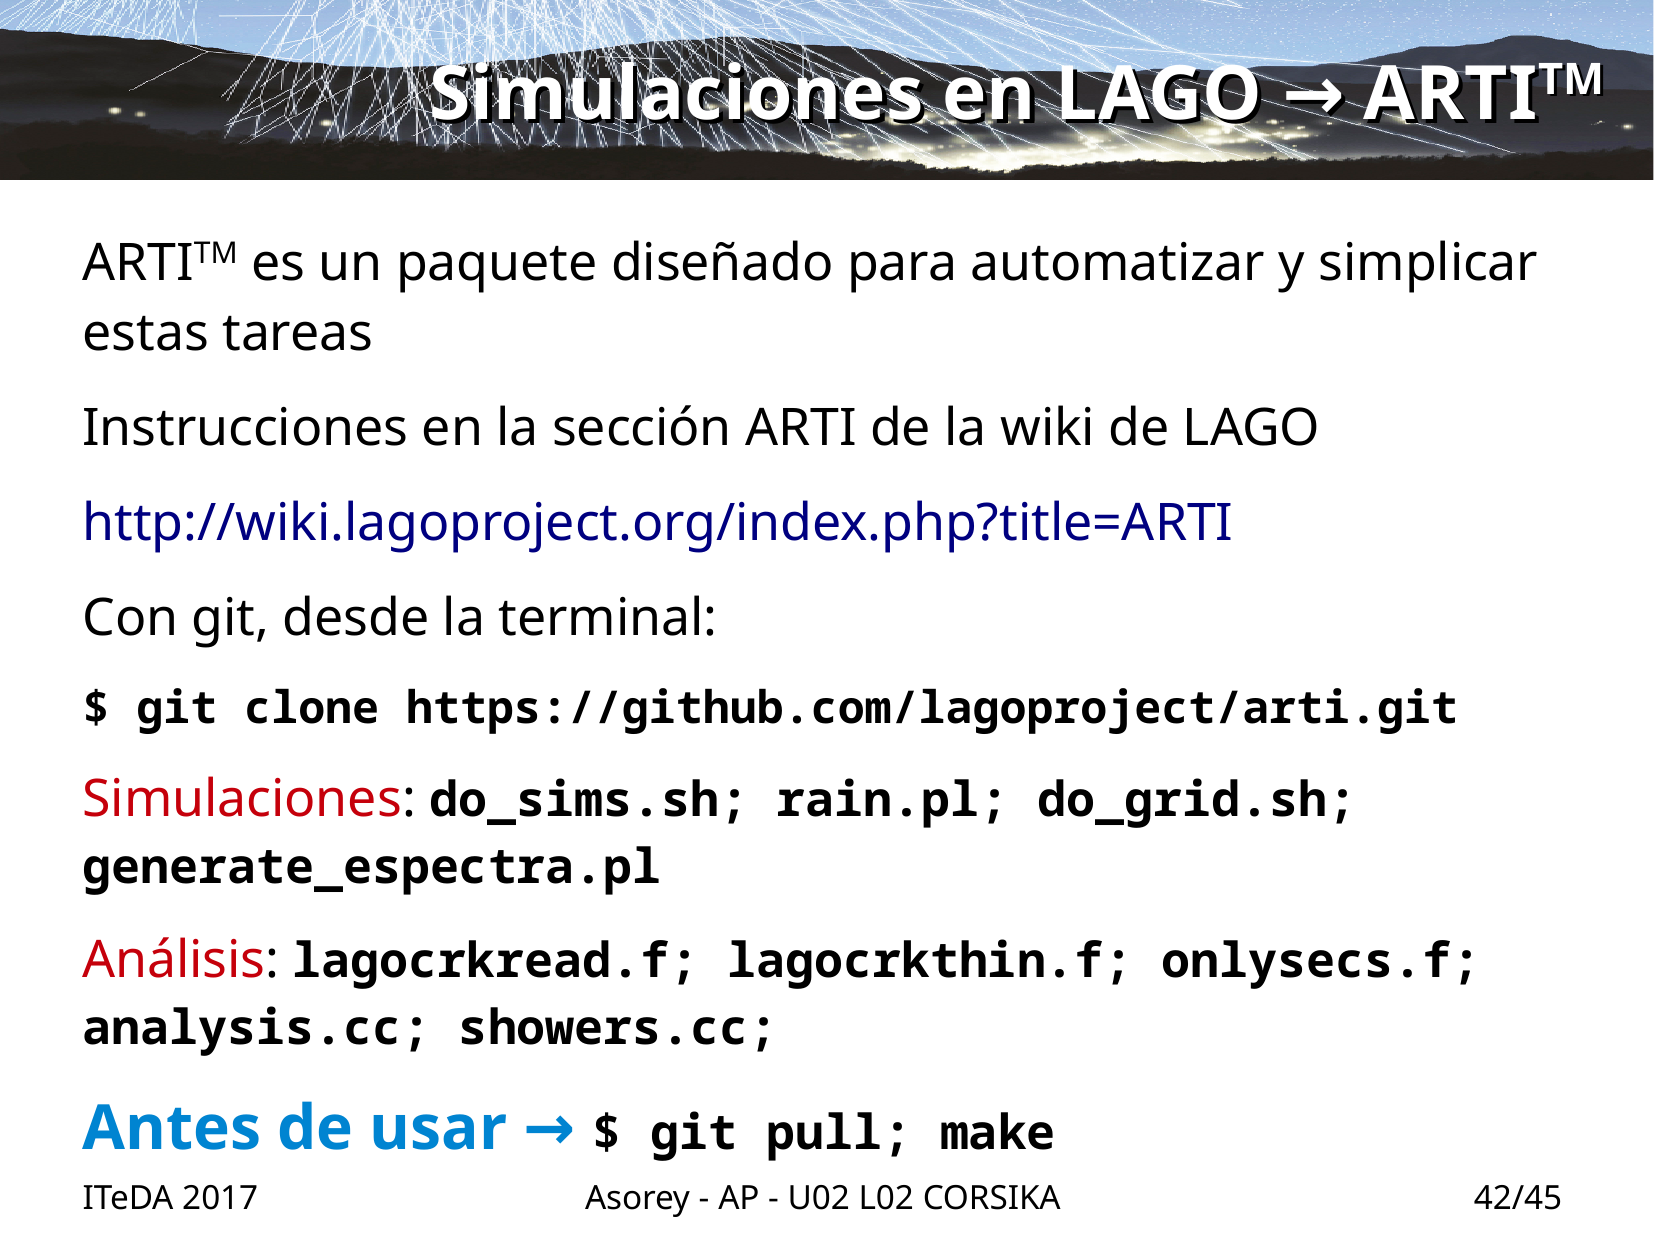

# Simulaciones en LAGO → ARTITM
ARTITM es un paquete diseñado para automatizar y simplicar estas tareas
Instrucciones en la sección ARTI de la wiki de LAGO
http://wiki.lagoproject.org/index.php?title=ARTI
Con git, desde la terminal:
$ git clone https://github.com/lagoproject/arti.git
Simulaciones: do_sims.sh; rain.pl; do_grid.sh; generate_espectra.pl
Análisis: lagocrkread.f; lagocrkthin.f; onlysecs.f; analysis.cc; showers.cc;
Antes de usar → $ git pull; make
ITeDA 2017
Asorey - AP - U02 L02 CORSIKA
42